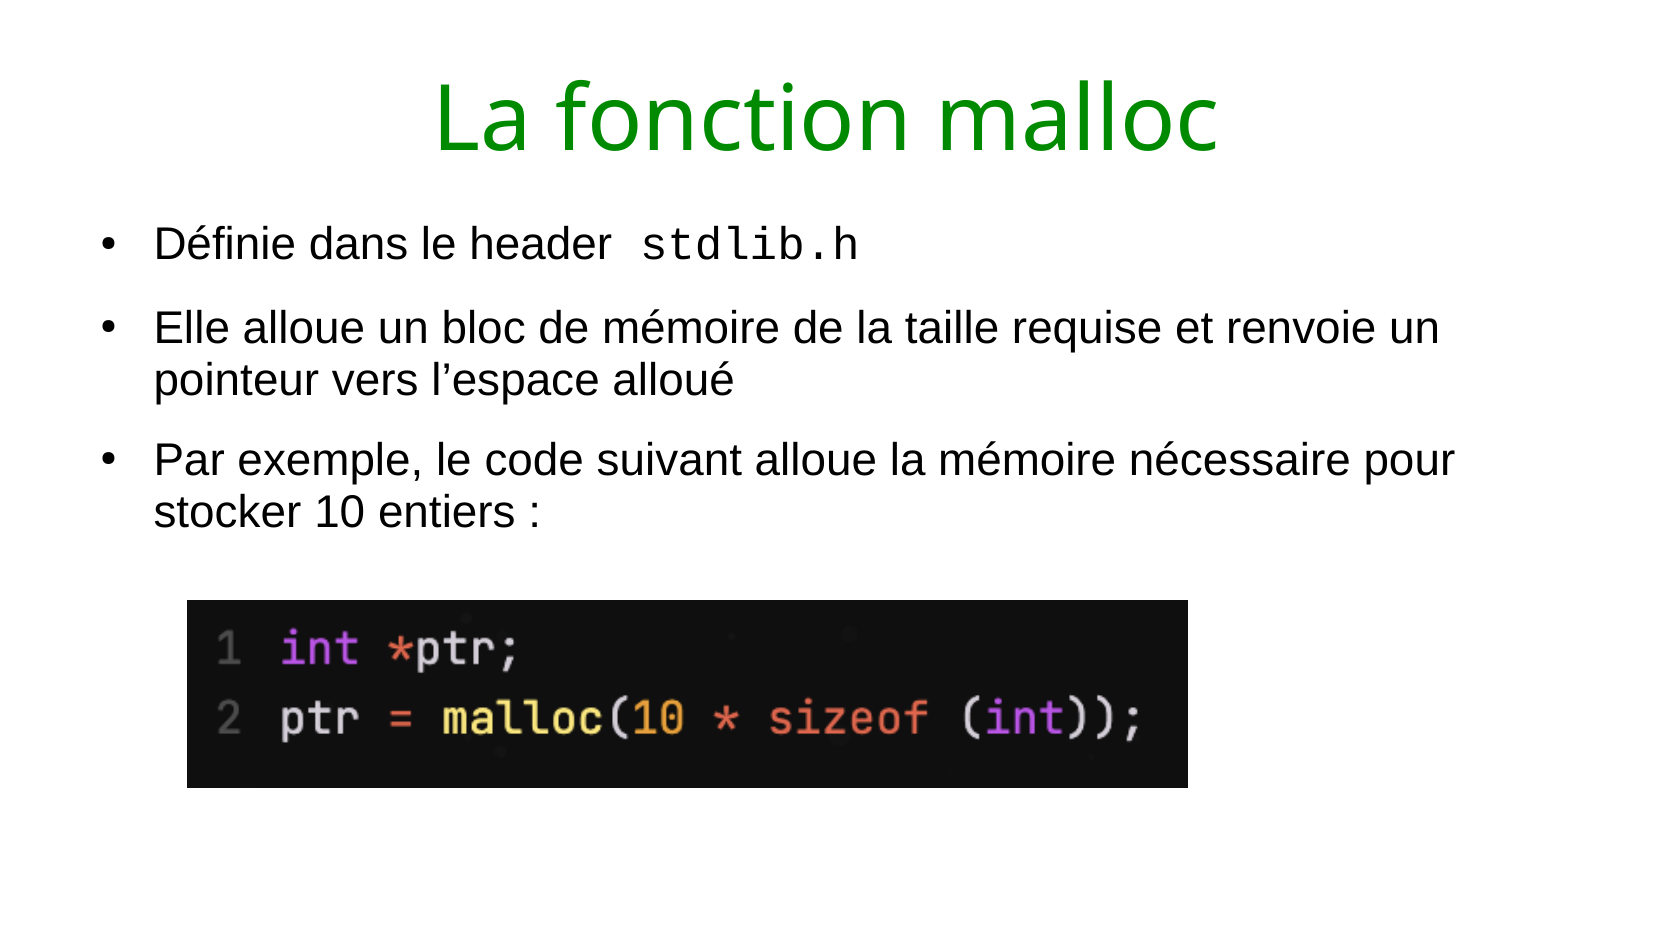

# La fonction malloc
Définie dans le header stdlib.h
Elle alloue un bloc de mémoire de la taille requise et renvoie un pointeur vers l’espace alloué
Par exemple, le code suivant alloue la mémoire nécessaire pour stocker 10 entiers :